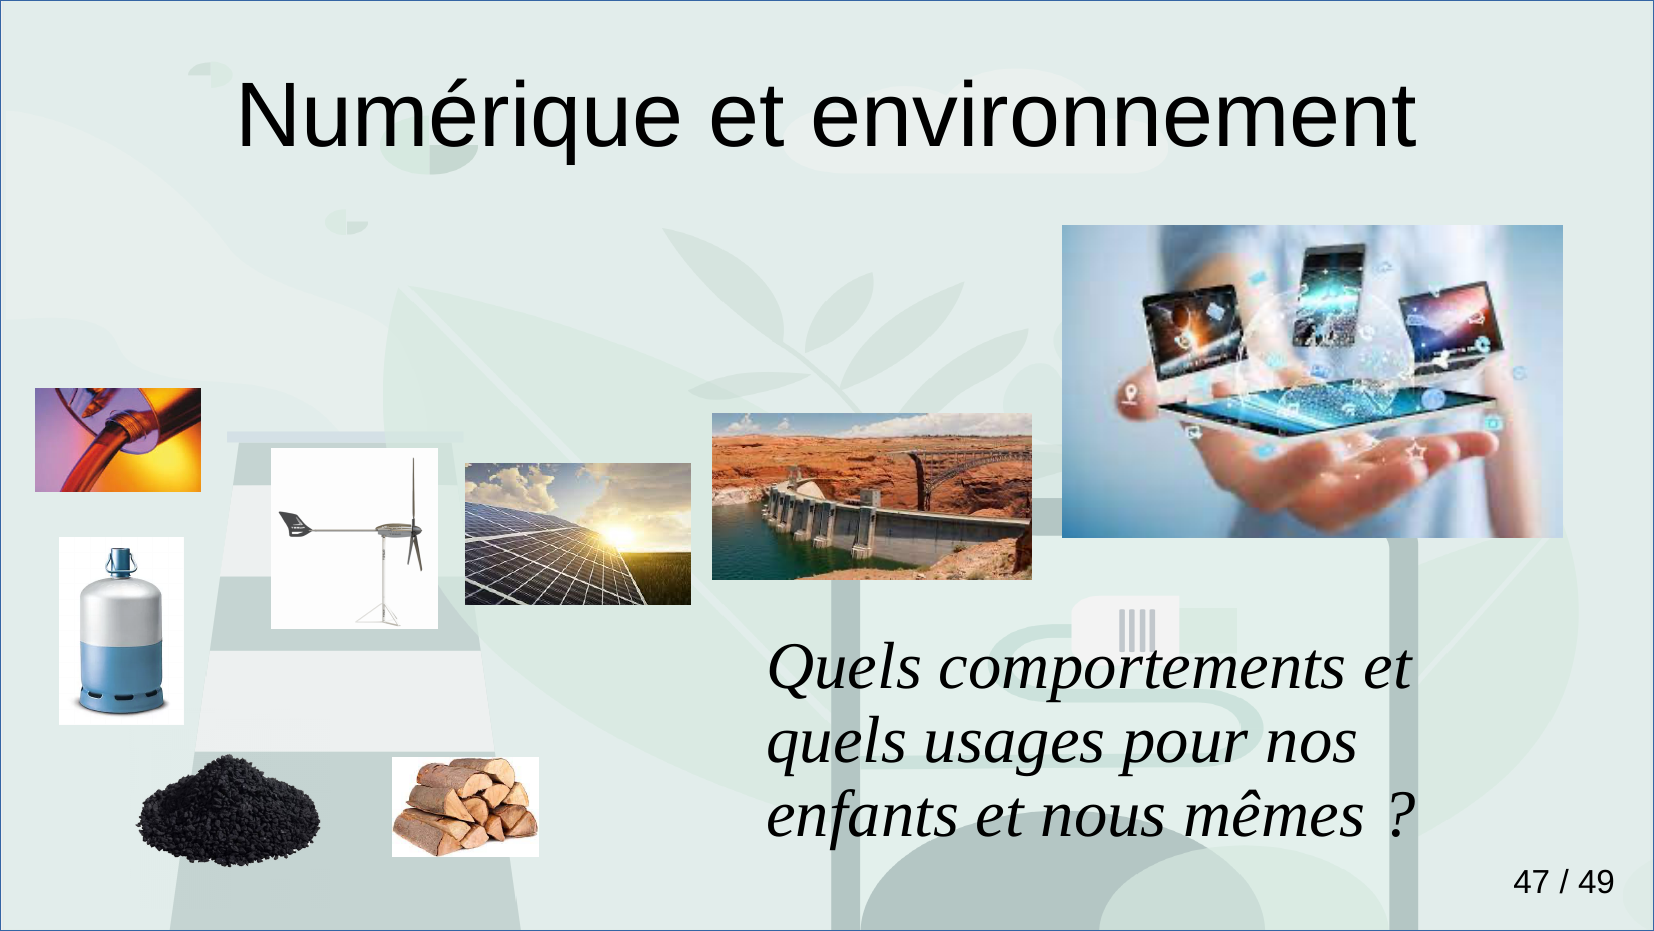

# Numérique et environnement
Quels comportements et quels usages pour nos enfants et nous mêmes ?